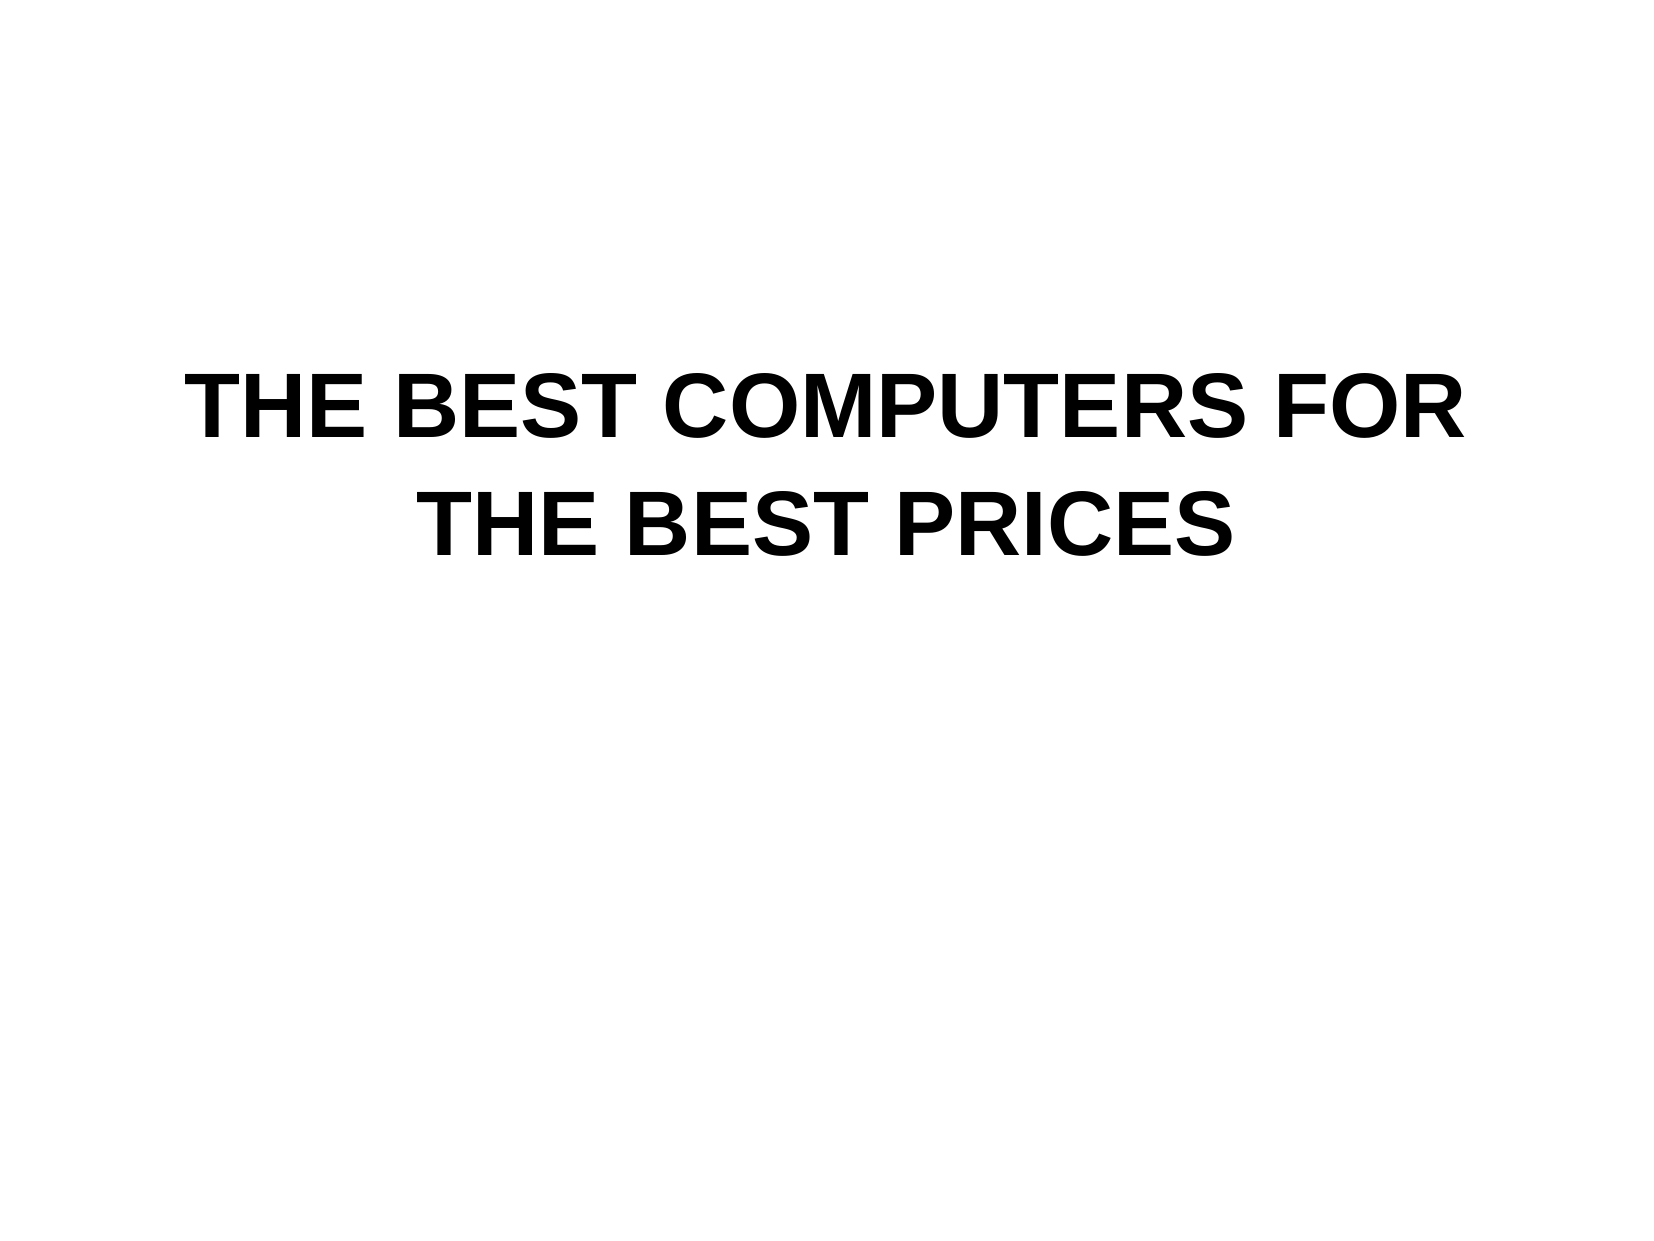

# THE BEST COMPUTERS FOR THE BEST PRICES